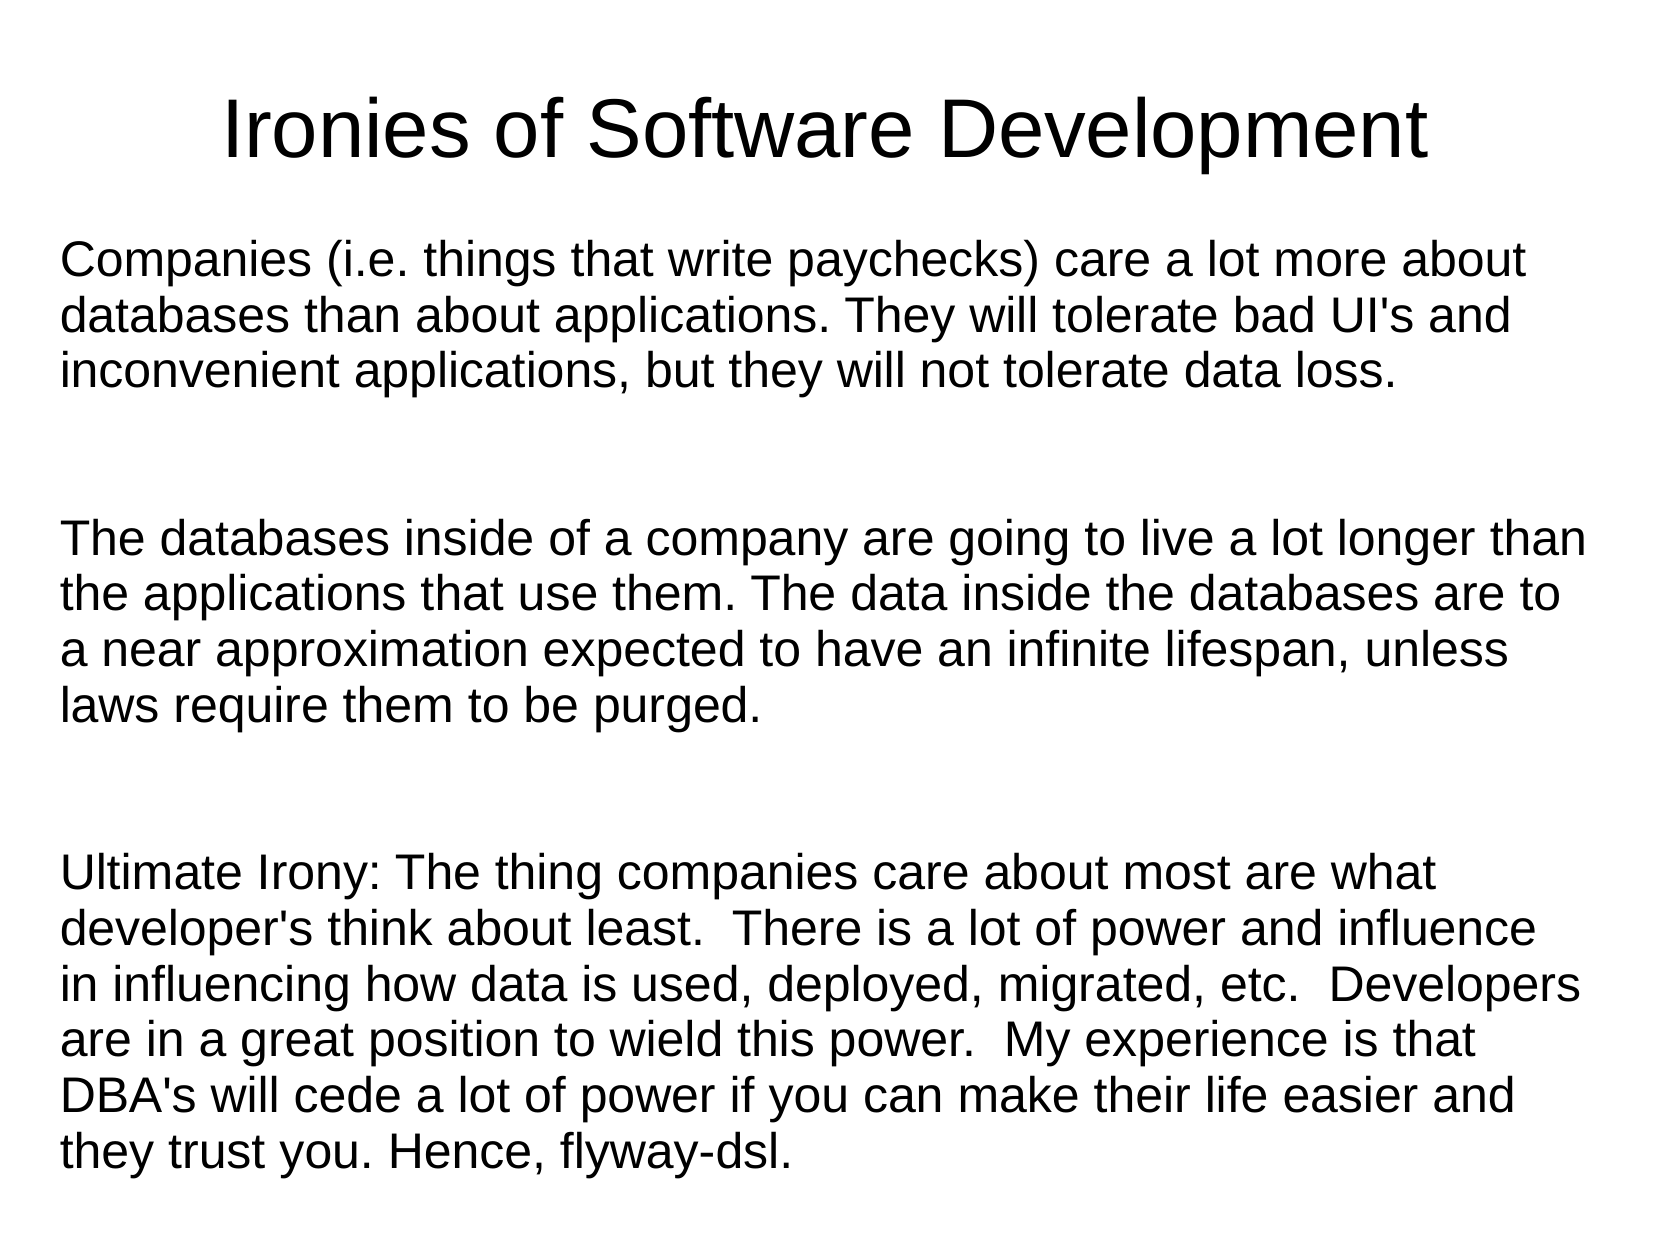

Ironies of Software Development
Companies (i.e. things that write paychecks) care a lot more about databases than about applications. They will tolerate bad UI's and inconvenient applications, but they will not tolerate data loss.
The databases inside of a company are going to live a lot longer than the applications that use them. The data inside the databases are to a near approximation expected to have an infinite lifespan, unless laws require them to be purged.
Ultimate Irony: The thing companies care about most are what developer's think about least. There is a lot of power and influence in influencing how data is used, deployed, migrated, etc. Developers are in a great position to wield this power. My experience is that DBA's will cede a lot of power if you can make their life easier and they trust you. Hence, flyway-dsl.